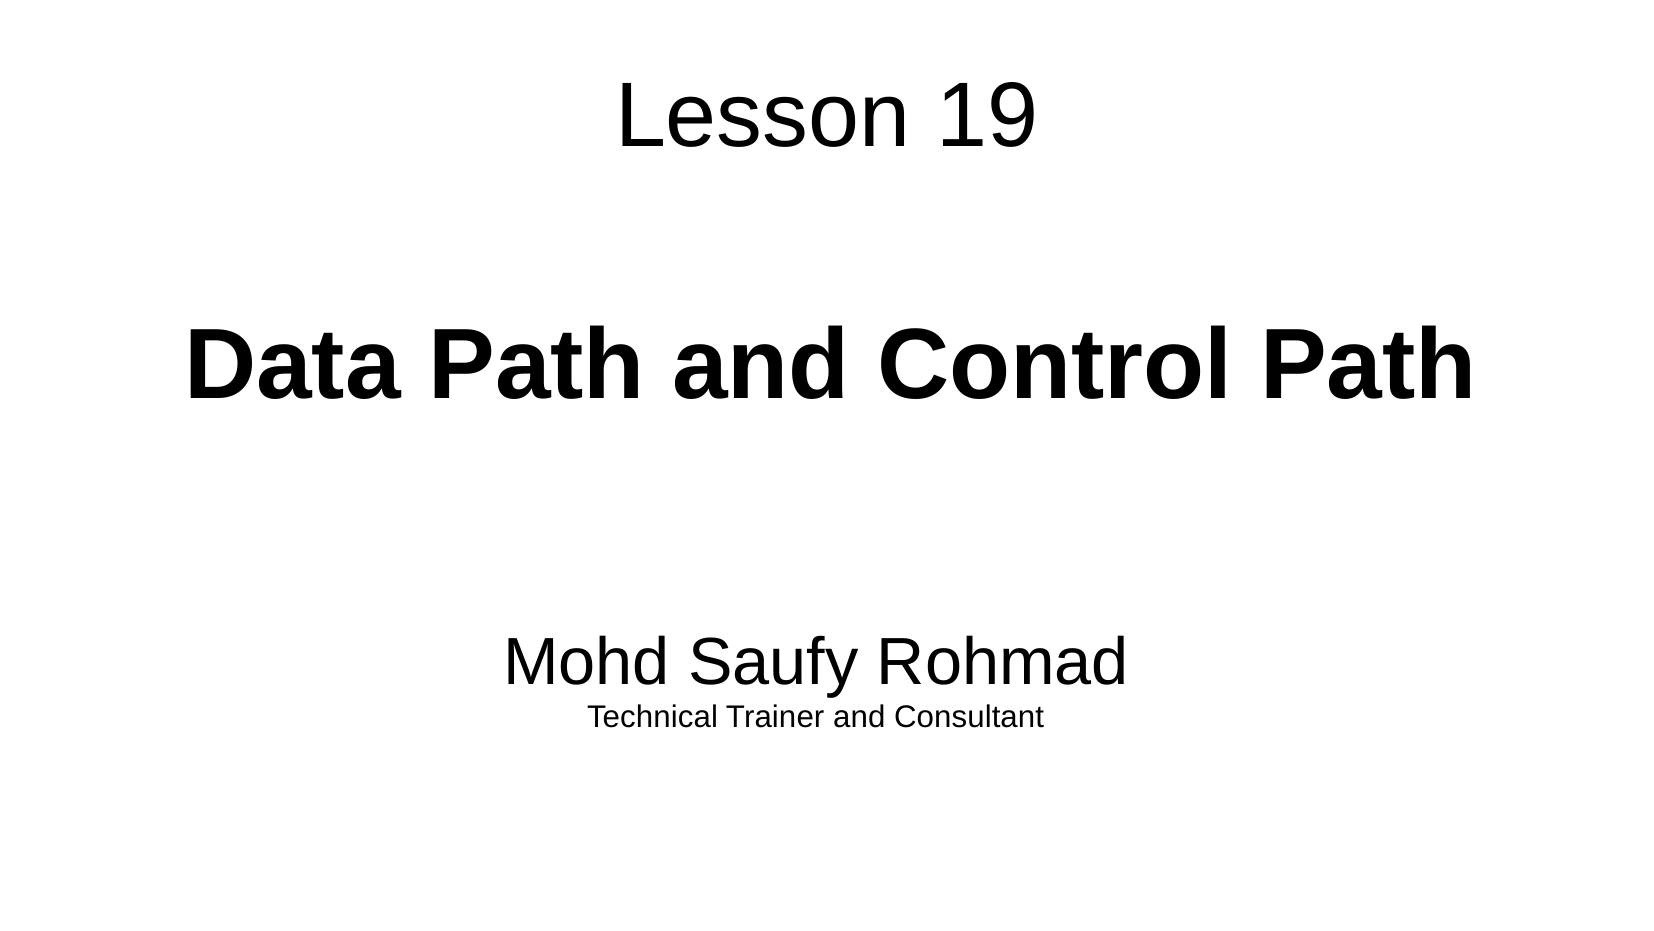

# Lesson 19
Data Path and Control Path
Mohd Saufy Rohmad
Technical Trainer and Consultant